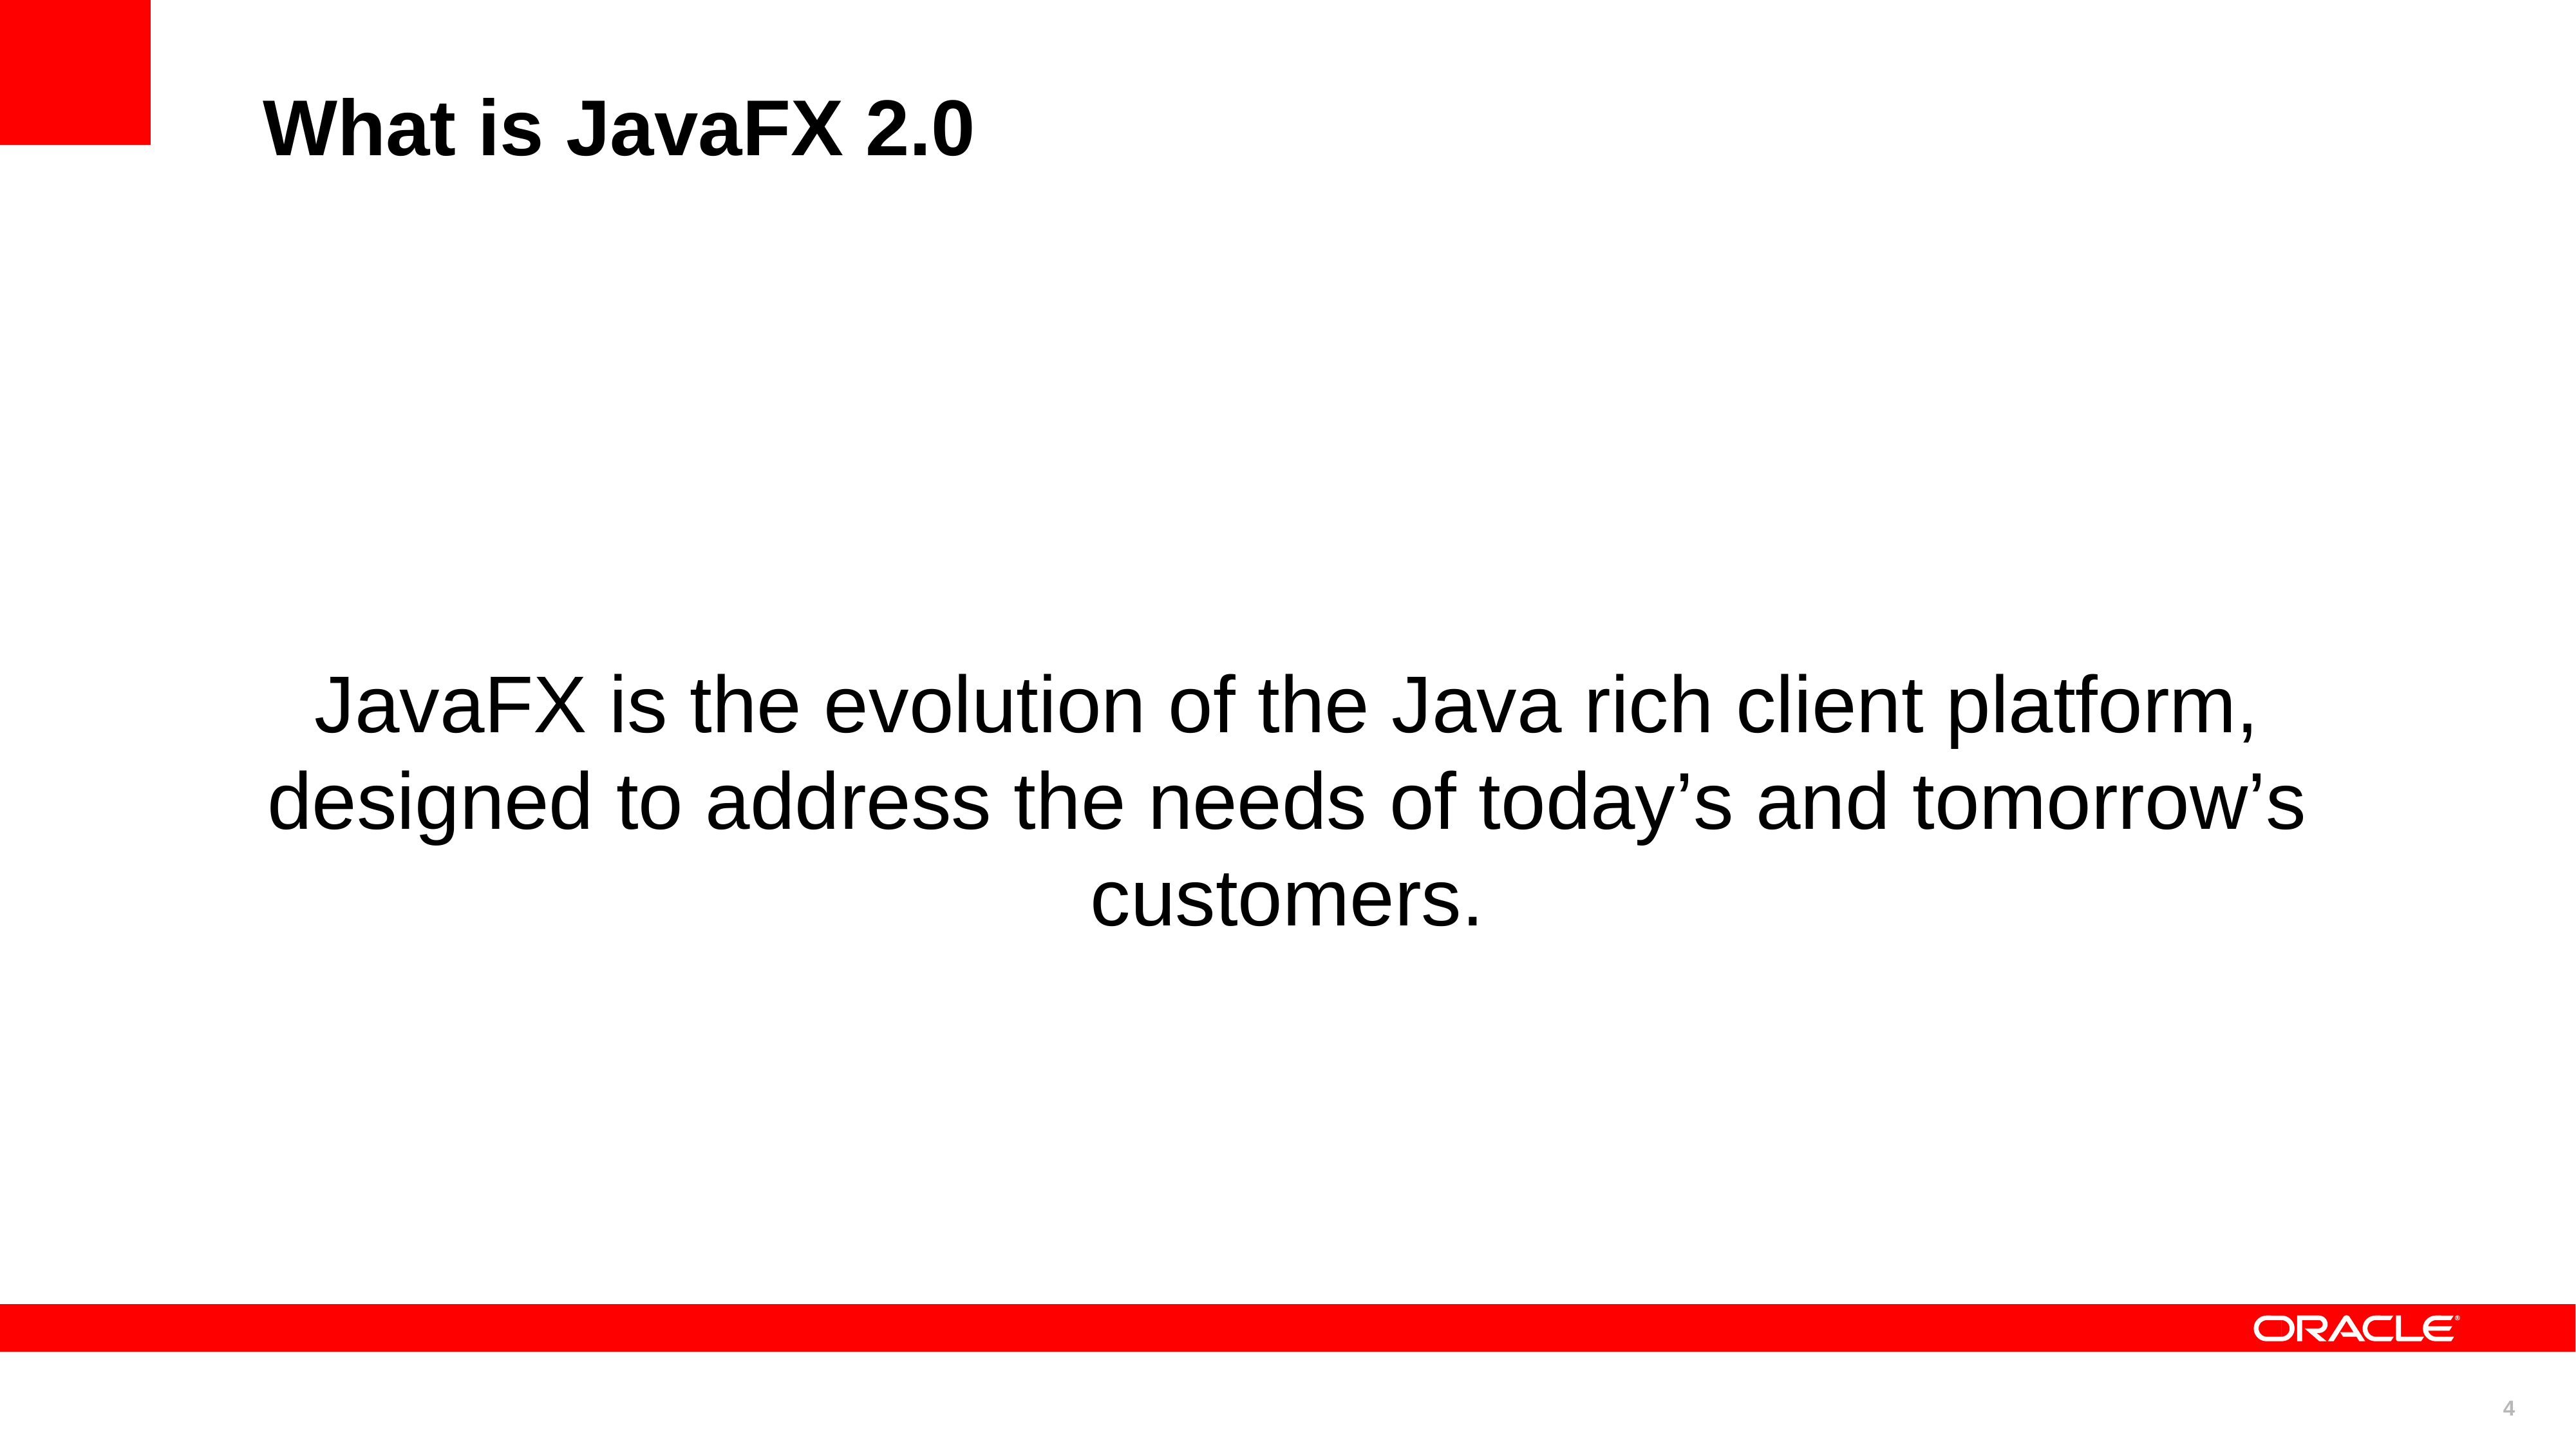

# What is JavaFX 2.0
JavaFX is the evolution of the Java rich client platform, designed to address the needs of today’s and tomorrow’s customers.